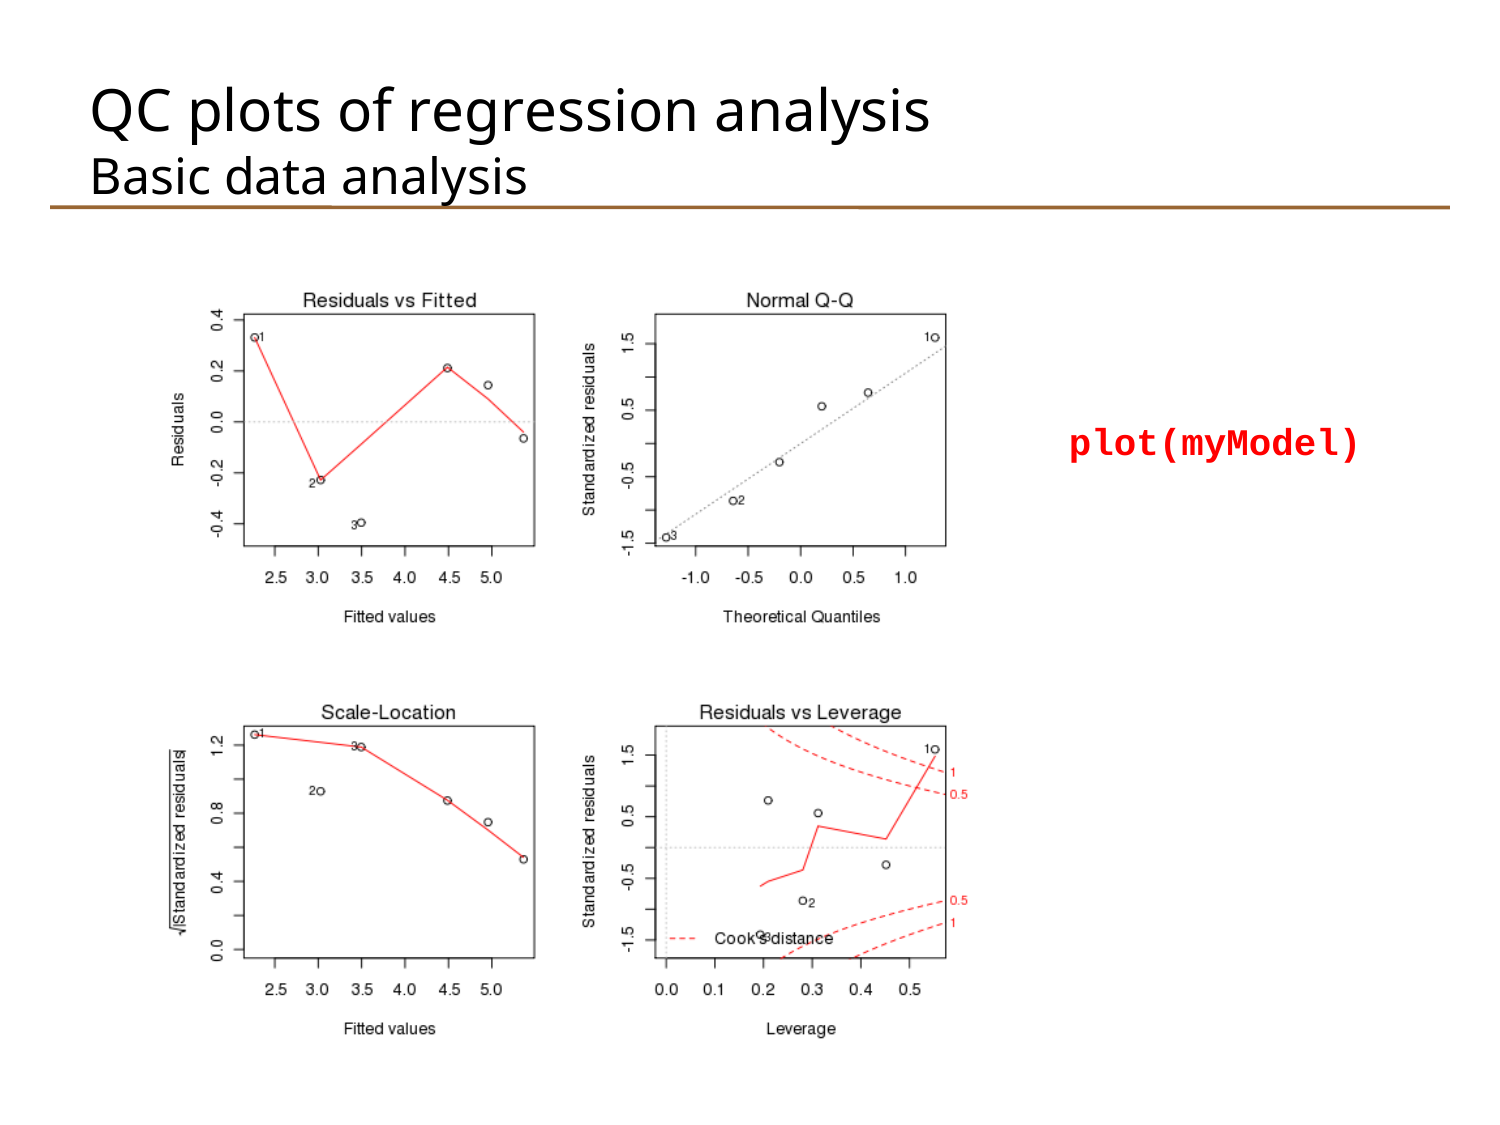

QC plots of regression analysis
Basic data analysis
plot(myModel)‏